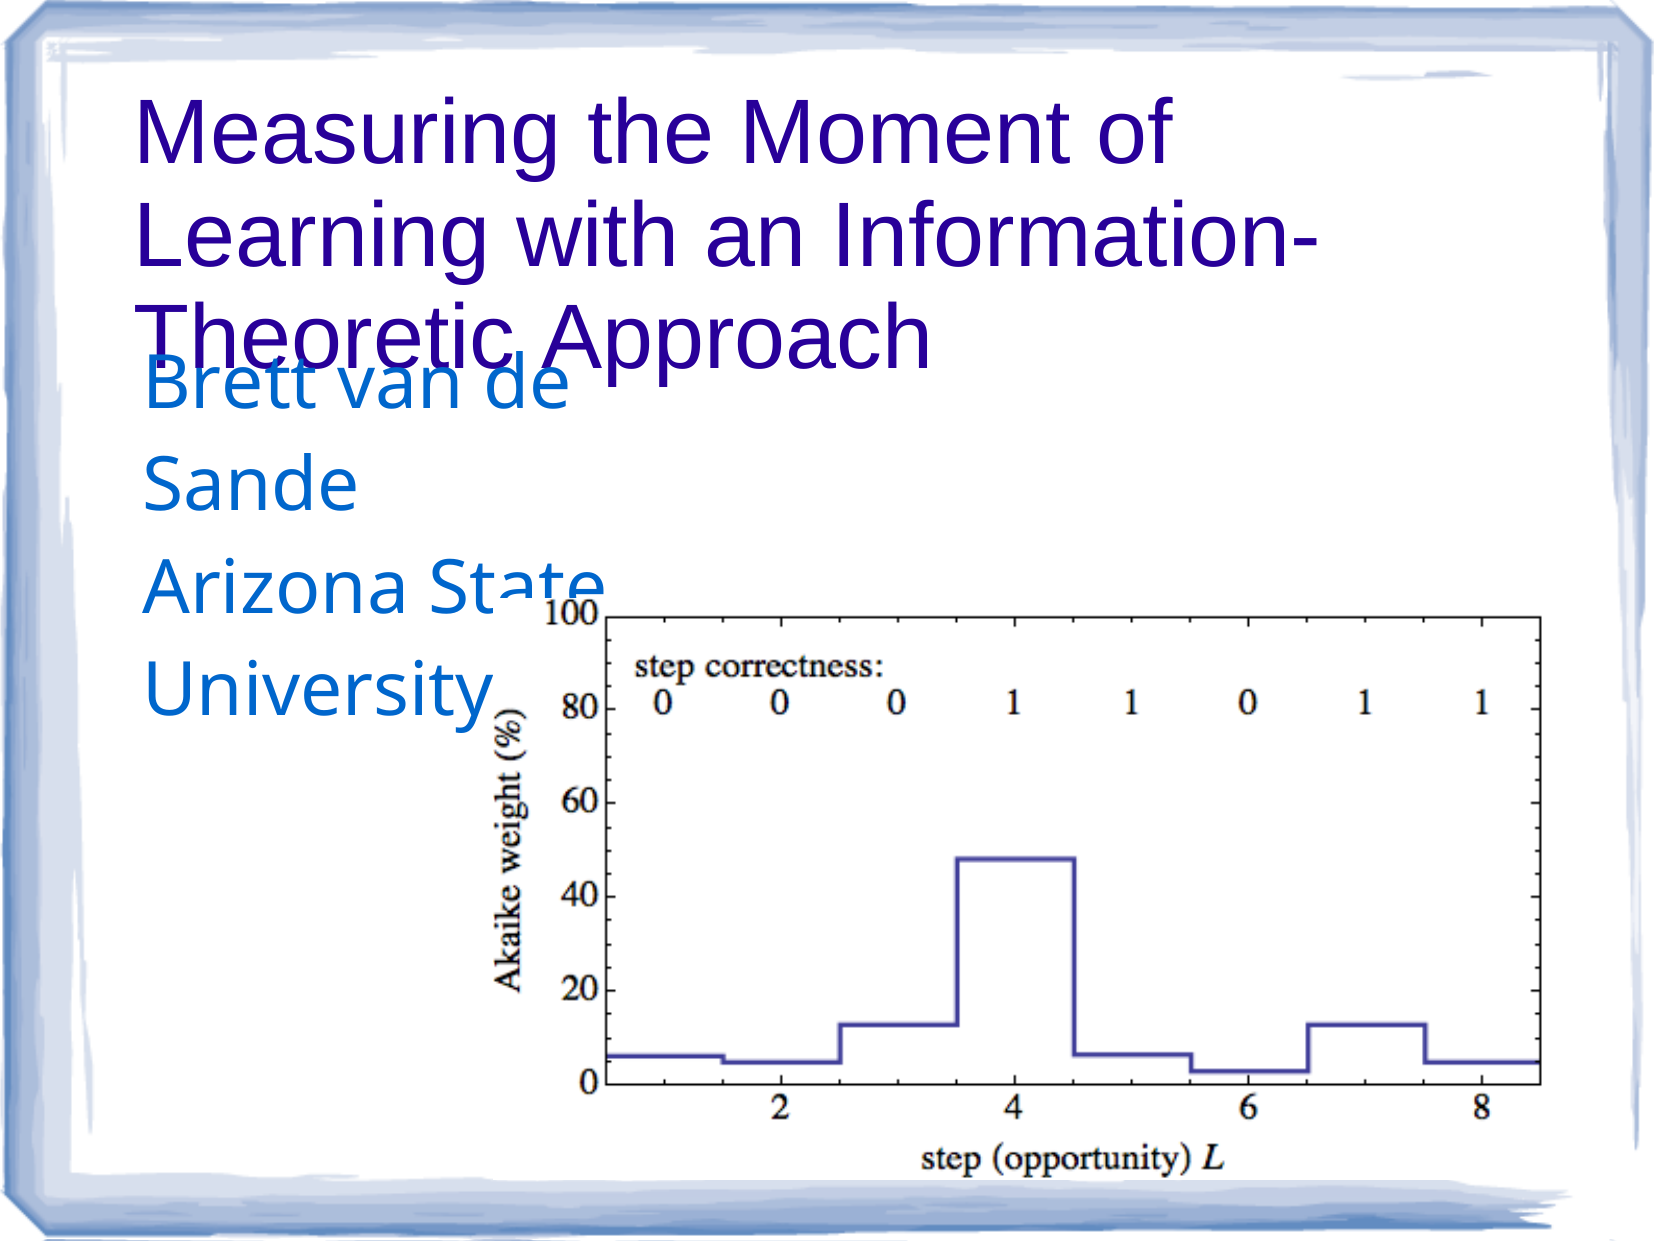

# Measuring the Moment of Learning with an Information-Theoretic Approach
Brett van de Sande
Arizona State
University